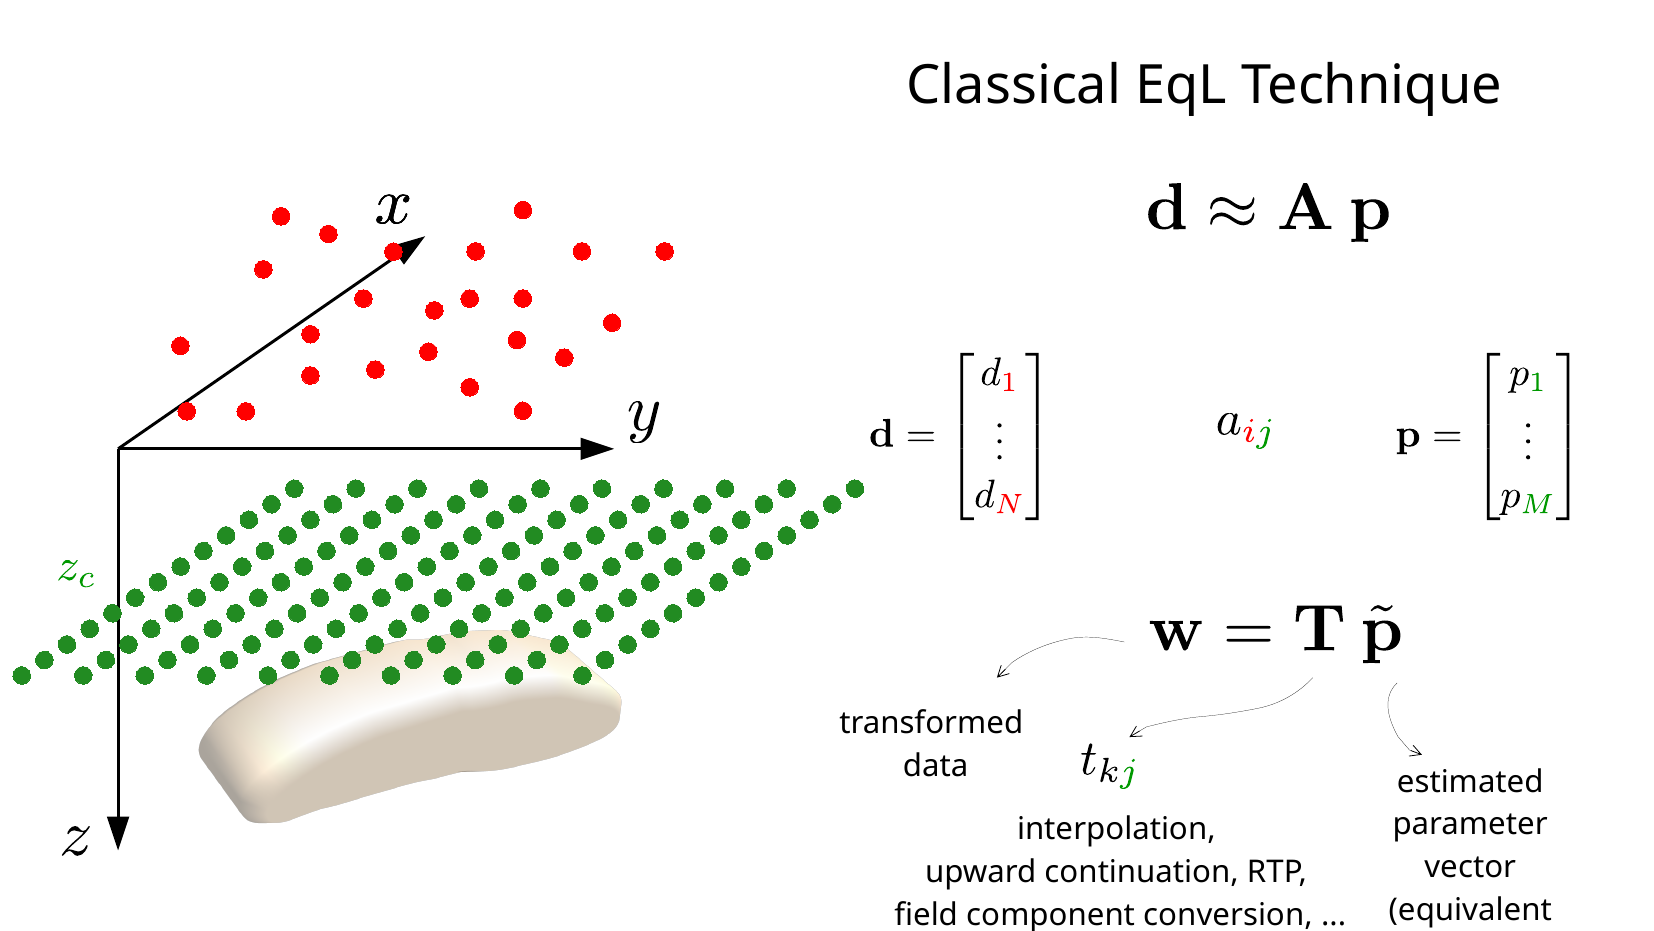

Classical EqL Technique
transformed
data
estimated parameter vector (equivalent layer)
interpolation,
upward continuation, RTP,
field component conversion, ...